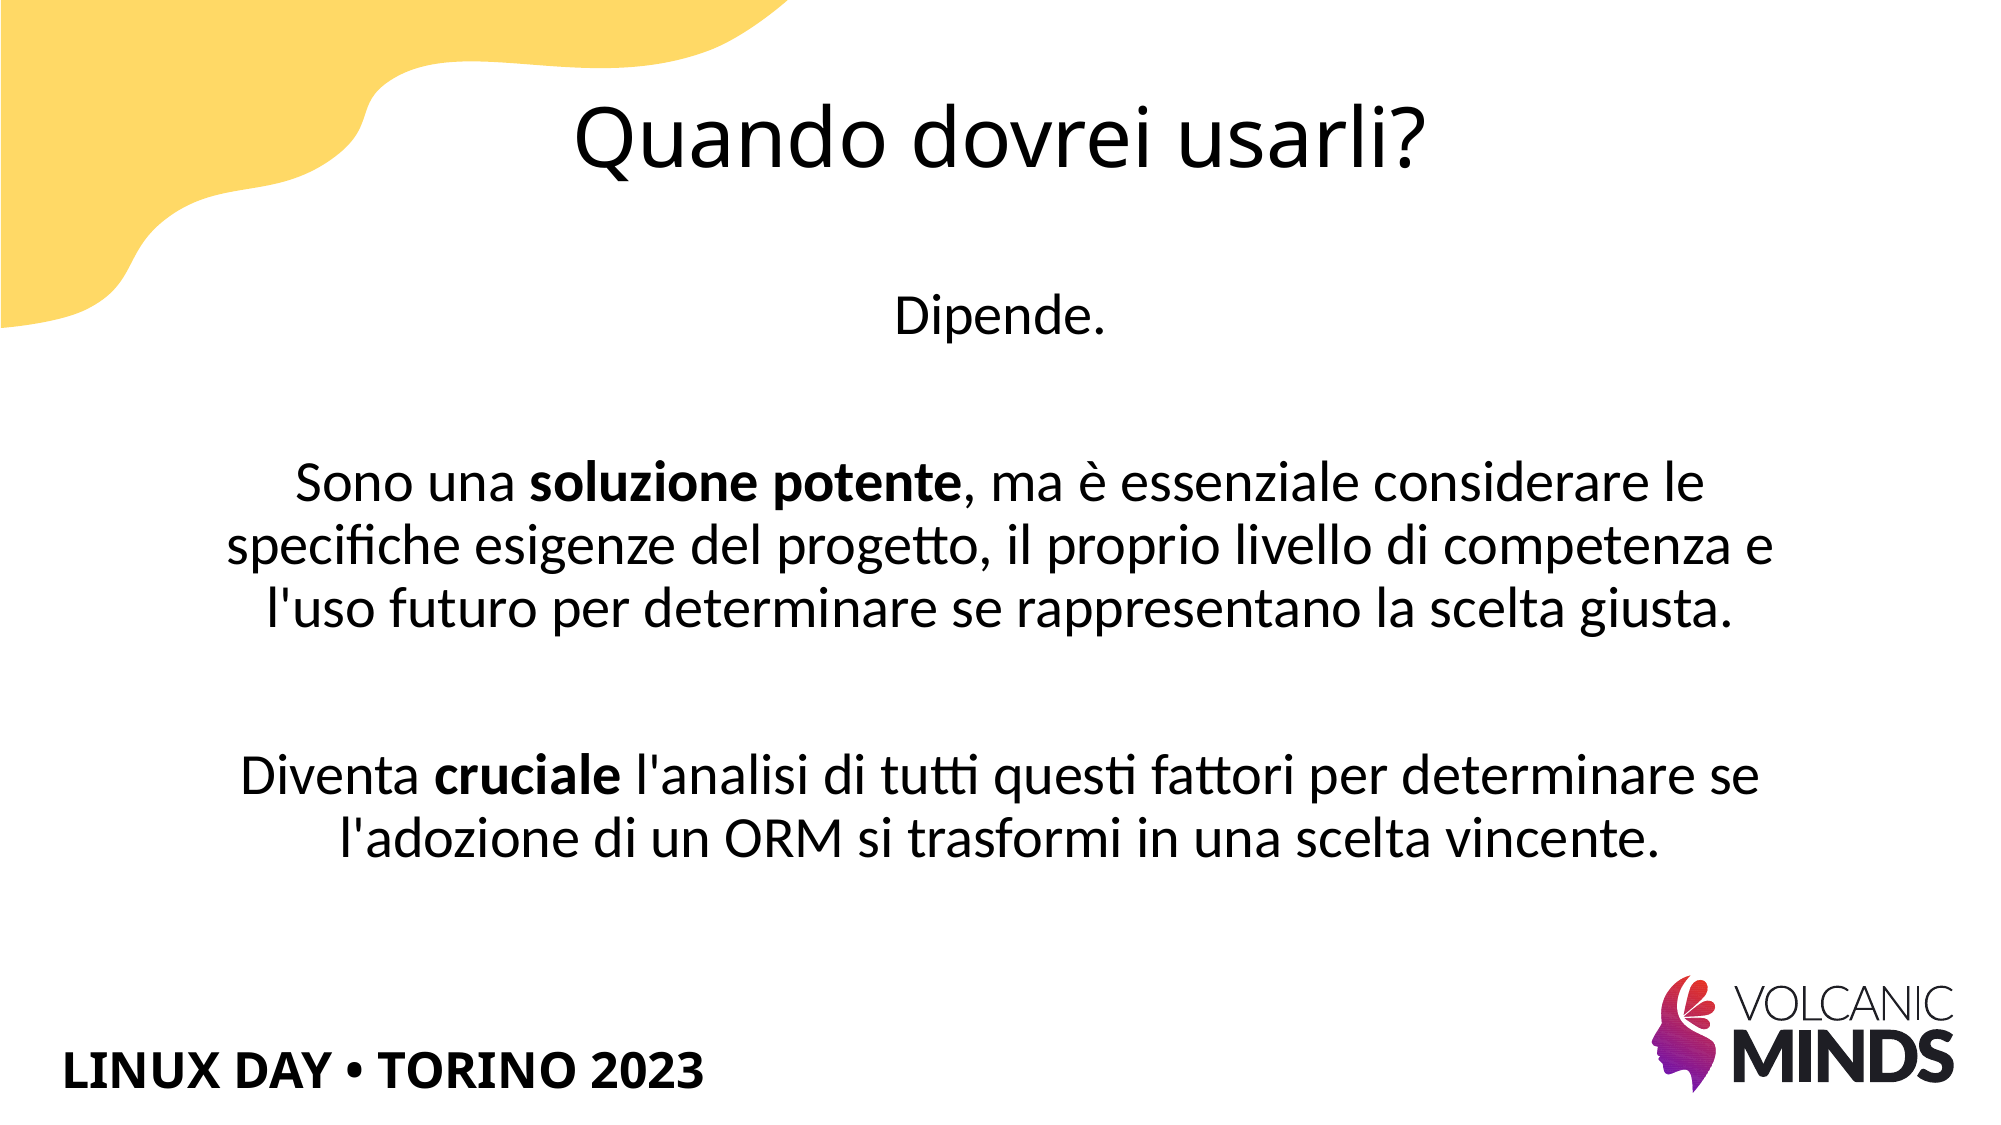

Quando dovrei usarli?
# Dipende.
Sono una soluzione potente, ma è essenziale considerare le specifiche esigenze del progetto, il proprio livello di competenza e l'uso futuro per determinare se rappresentano la scelta giusta.
Diventa cruciale l'analisi di tutti questi fattori per determinare se l'adozione di un ORM si trasformi in una scelta vincente.
LINUX DAY • TORINO 2023